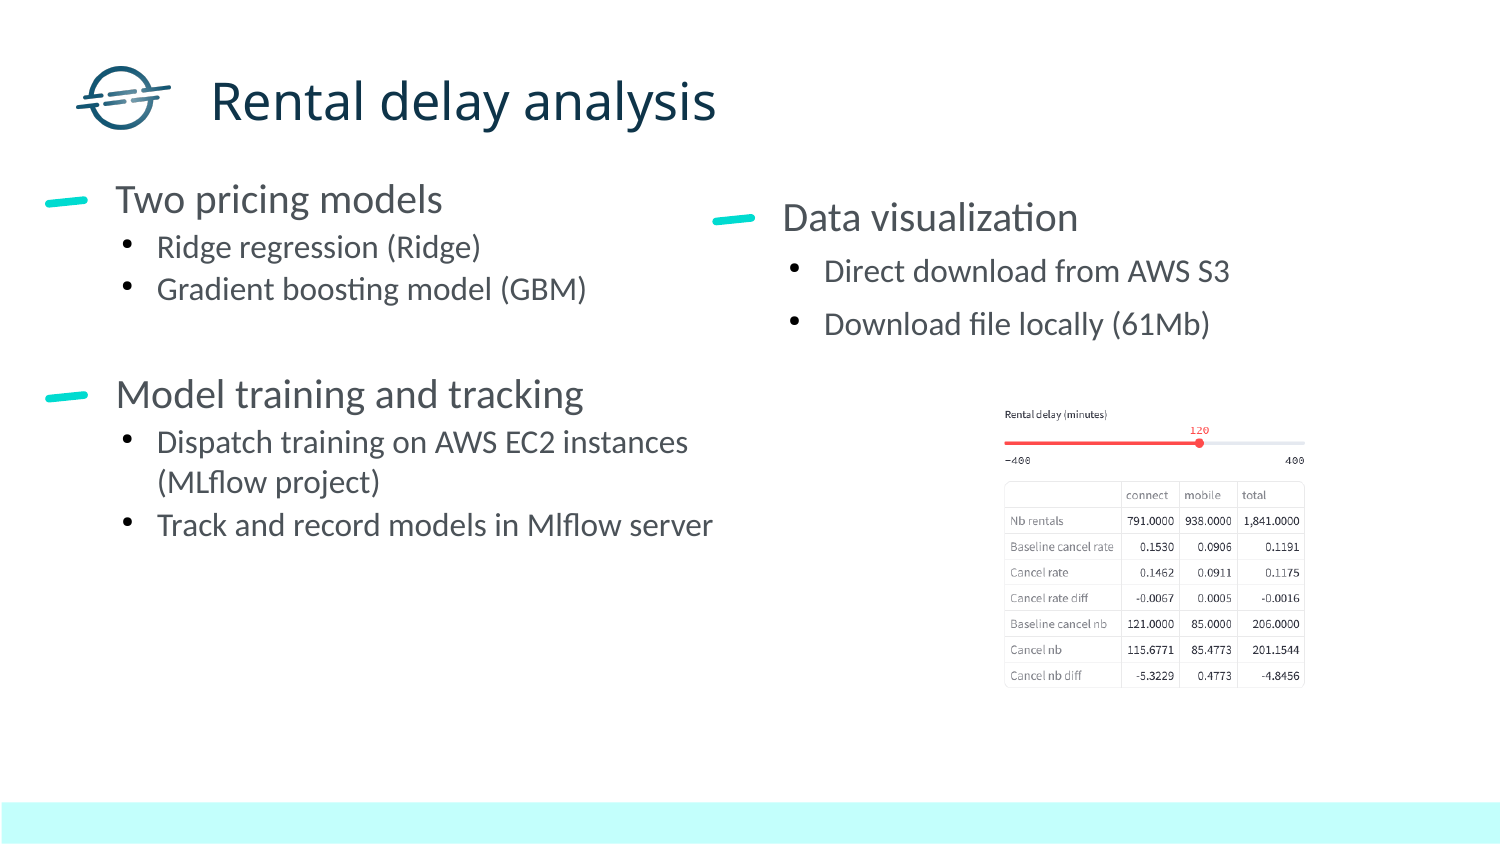

# Rental delay analysis
Two pricing models
Data visualization
Ridge regression (Ridge)
Direct download from AWS S3
Gradient boosting model (GBM)
Download file locally (61Mb)
Model training and tracking
Dispatch training on AWS EC2 instances
(MLflow project)
Track and record models in Mlflow server